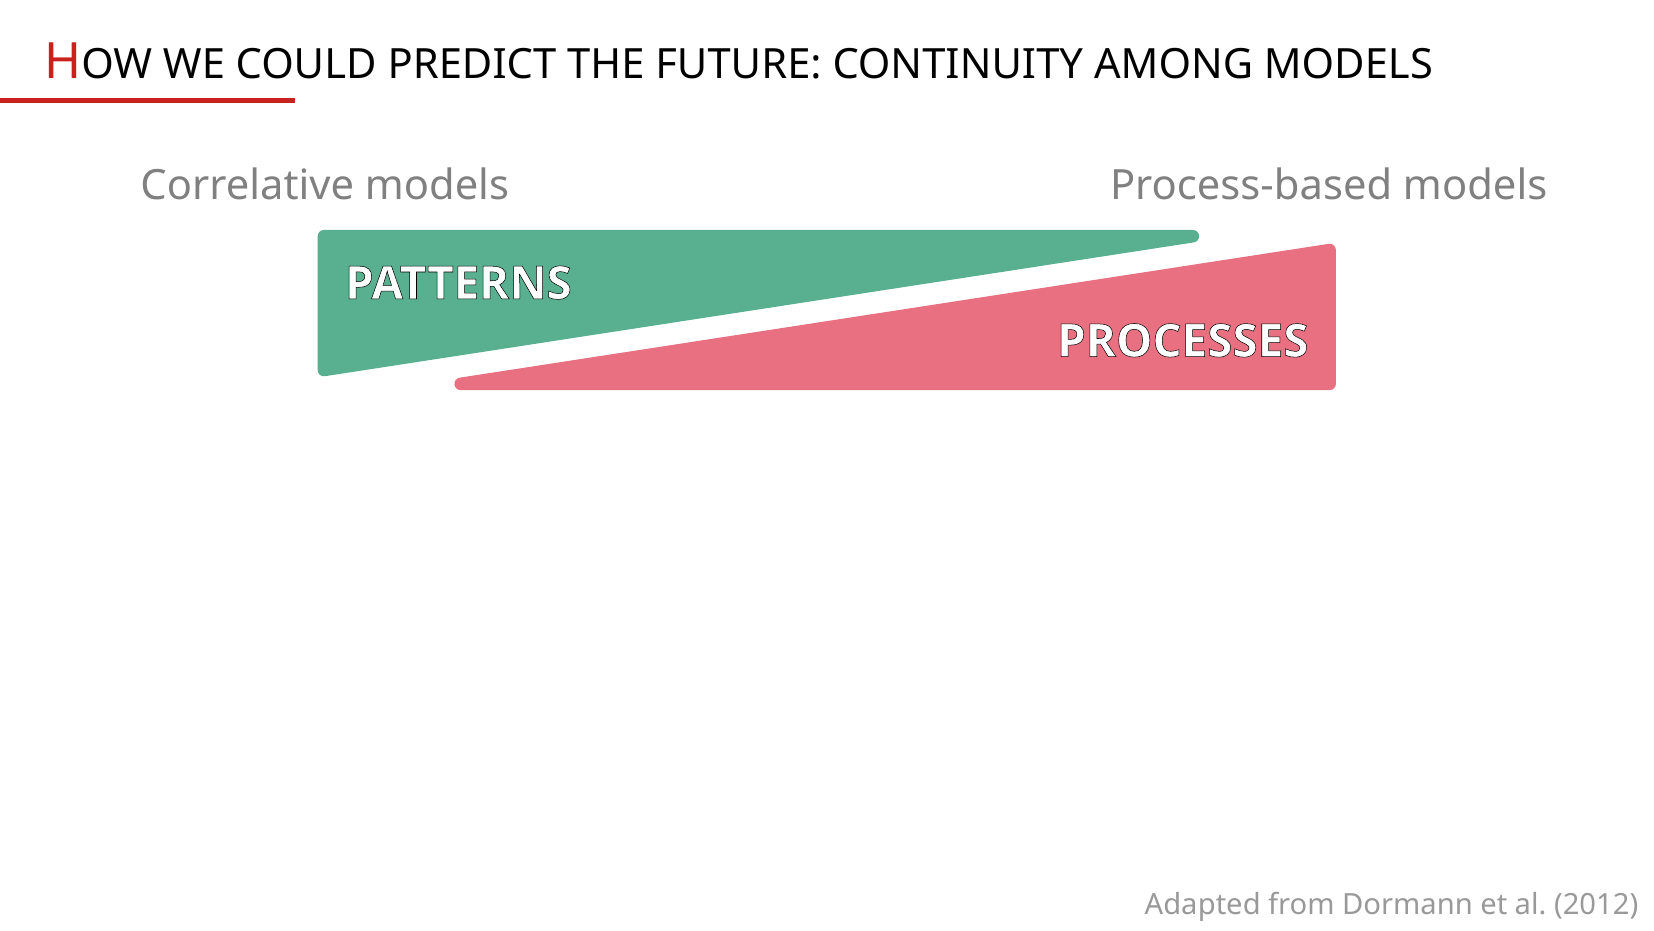

HOW WE COULD PREDICT THE FUTURE: CONTINUITY AMONG MODELS
Correlative models
Process-based models
PATTERNS
PROCESSES
Adapted from Dormann et al. (2012)